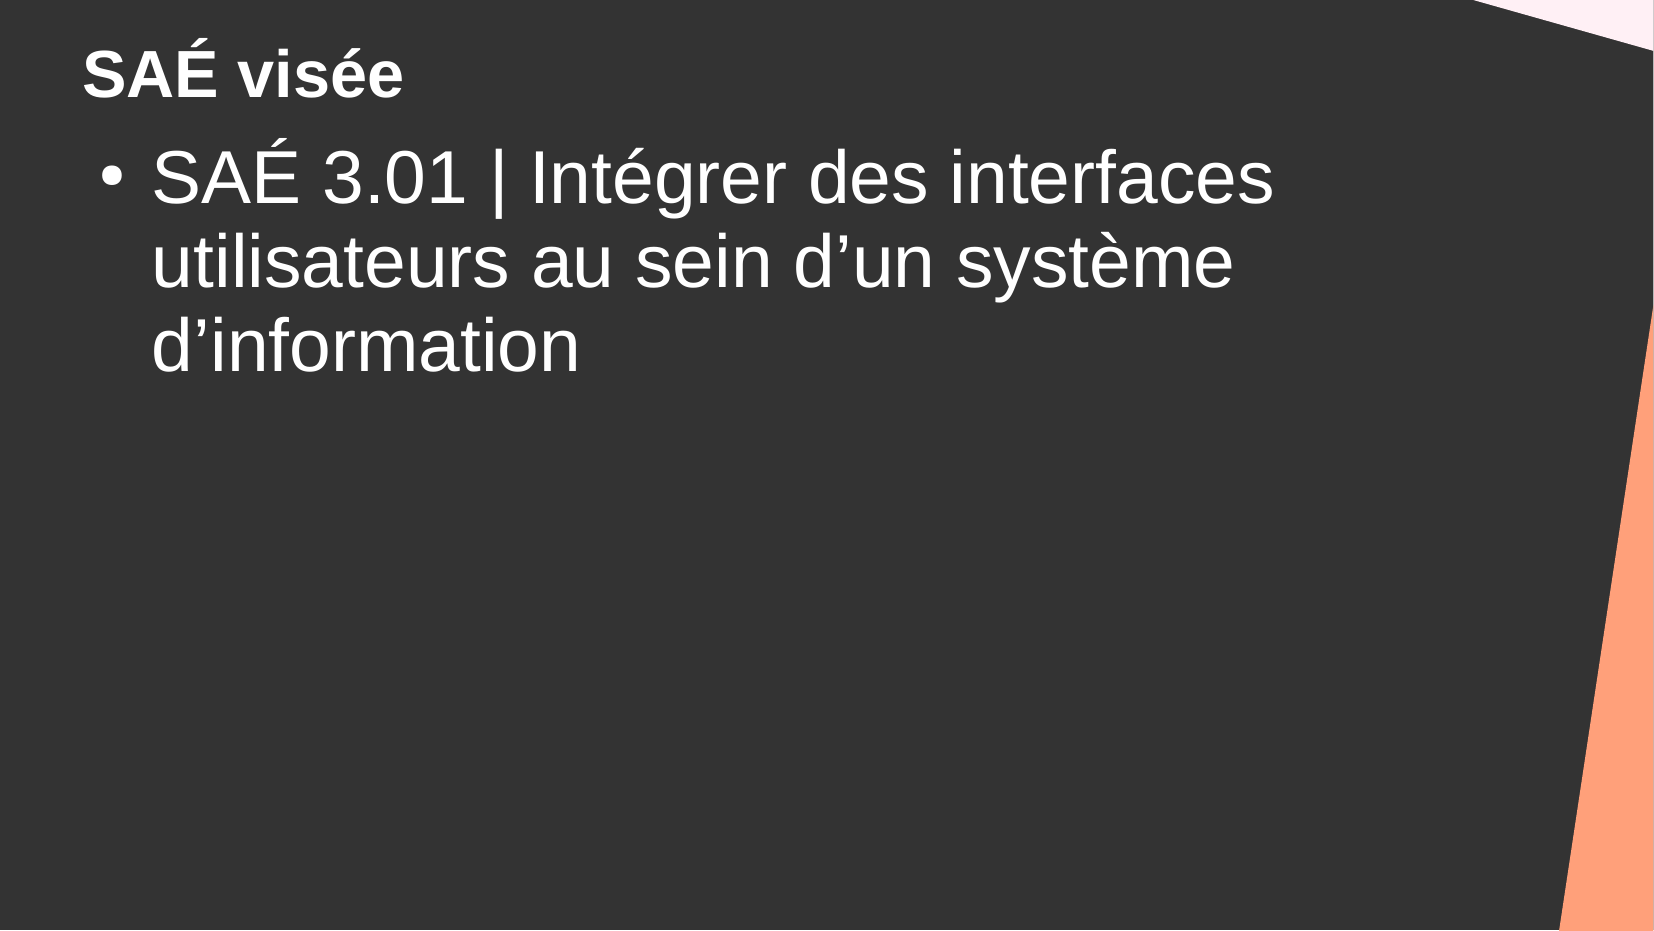

# SAÉ visée
SAÉ 3.01 | Intégrer des interfaces utilisateurs au sein d’un système d’information